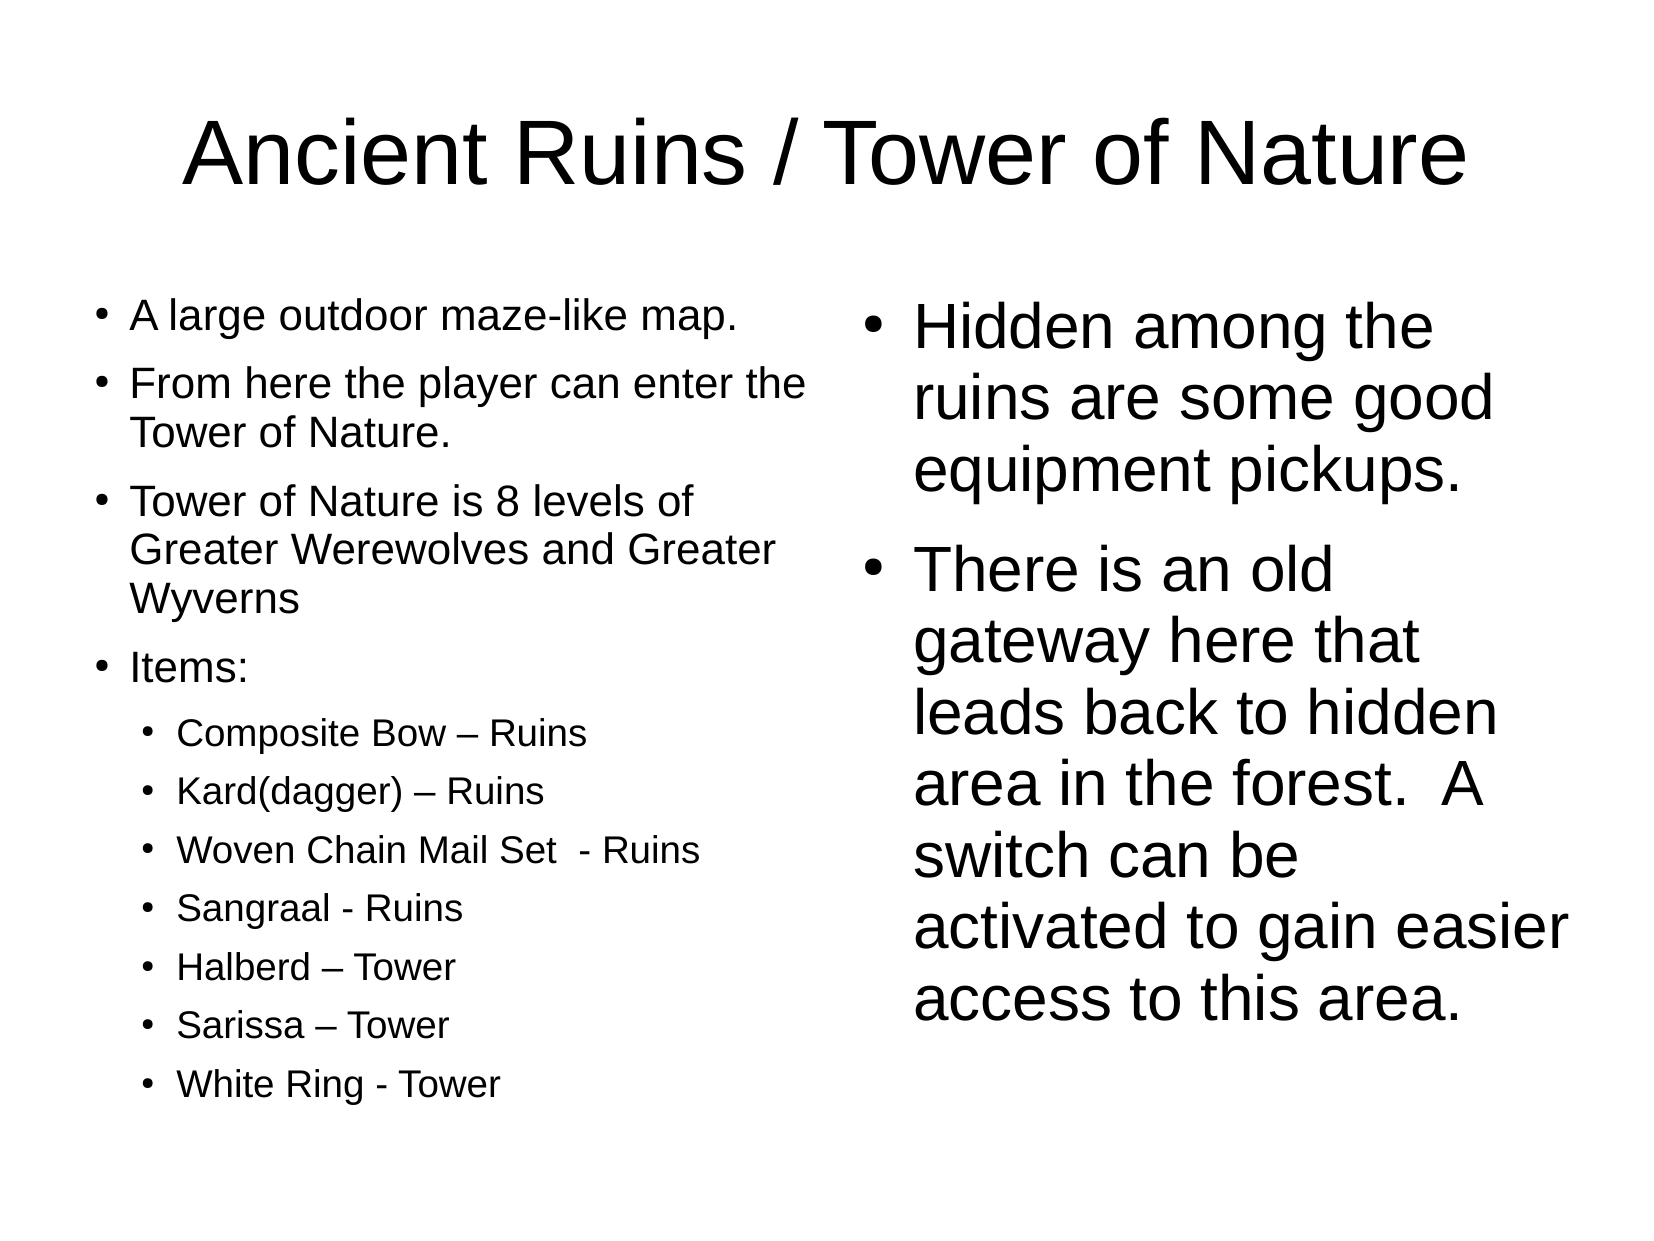

# Ancient Ruins / Tower of Nature
A large outdoor maze-like map.
From here the player can enter the Tower of Nature.
Tower of Nature is 8 levels of Greater Werewolves and Greater Wyverns
Items:
Composite Bow – Ruins
Kard(dagger) – Ruins
Woven Chain Mail Set - Ruins
Sangraal - Ruins
Halberd – Tower
Sarissa – Tower
White Ring - Tower
Hidden among the ruins are some good equipment pickups.
There is an old gateway here that leads back to hidden area in the forest. A switch can be activated to gain easier access to this area.